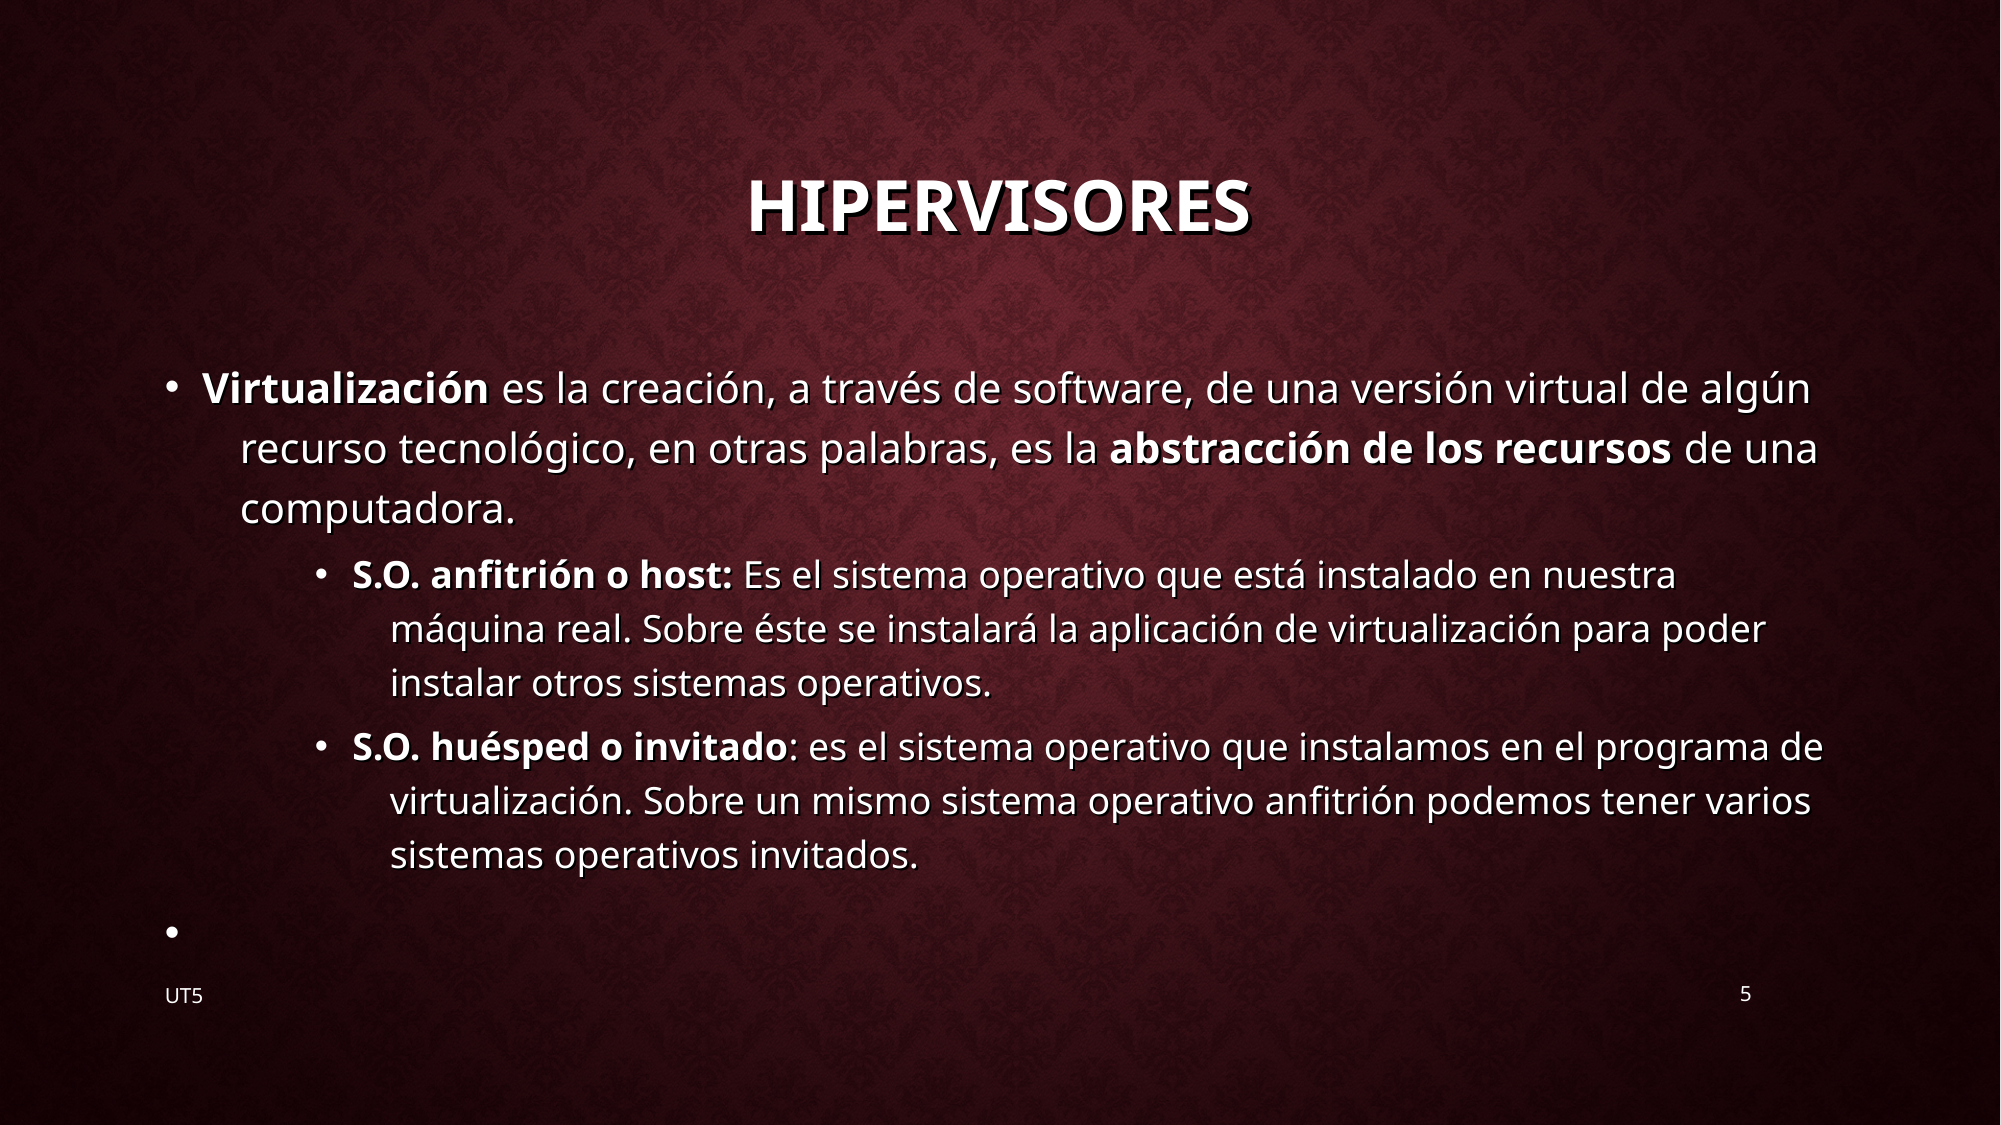

# hipervisores
Virtualización es la creación, a través de software, de una versión virtual de algún recurso tecnológico, en otras palabras, es la abstracción de los recursos de una computadora.
S.O. anfitrión o host: Es el sistema operativo que está instalado en nuestra máquina real. Sobre éste se instalará la aplicación de virtualización para poder instalar otros sistemas operativos.
S.O. huésped o invitado: es el sistema operativo que instalamos en el programa de virtualización. Sobre un mismo sistema operativo anfitrión podemos tener varios sistemas operativos invitados.
UT5